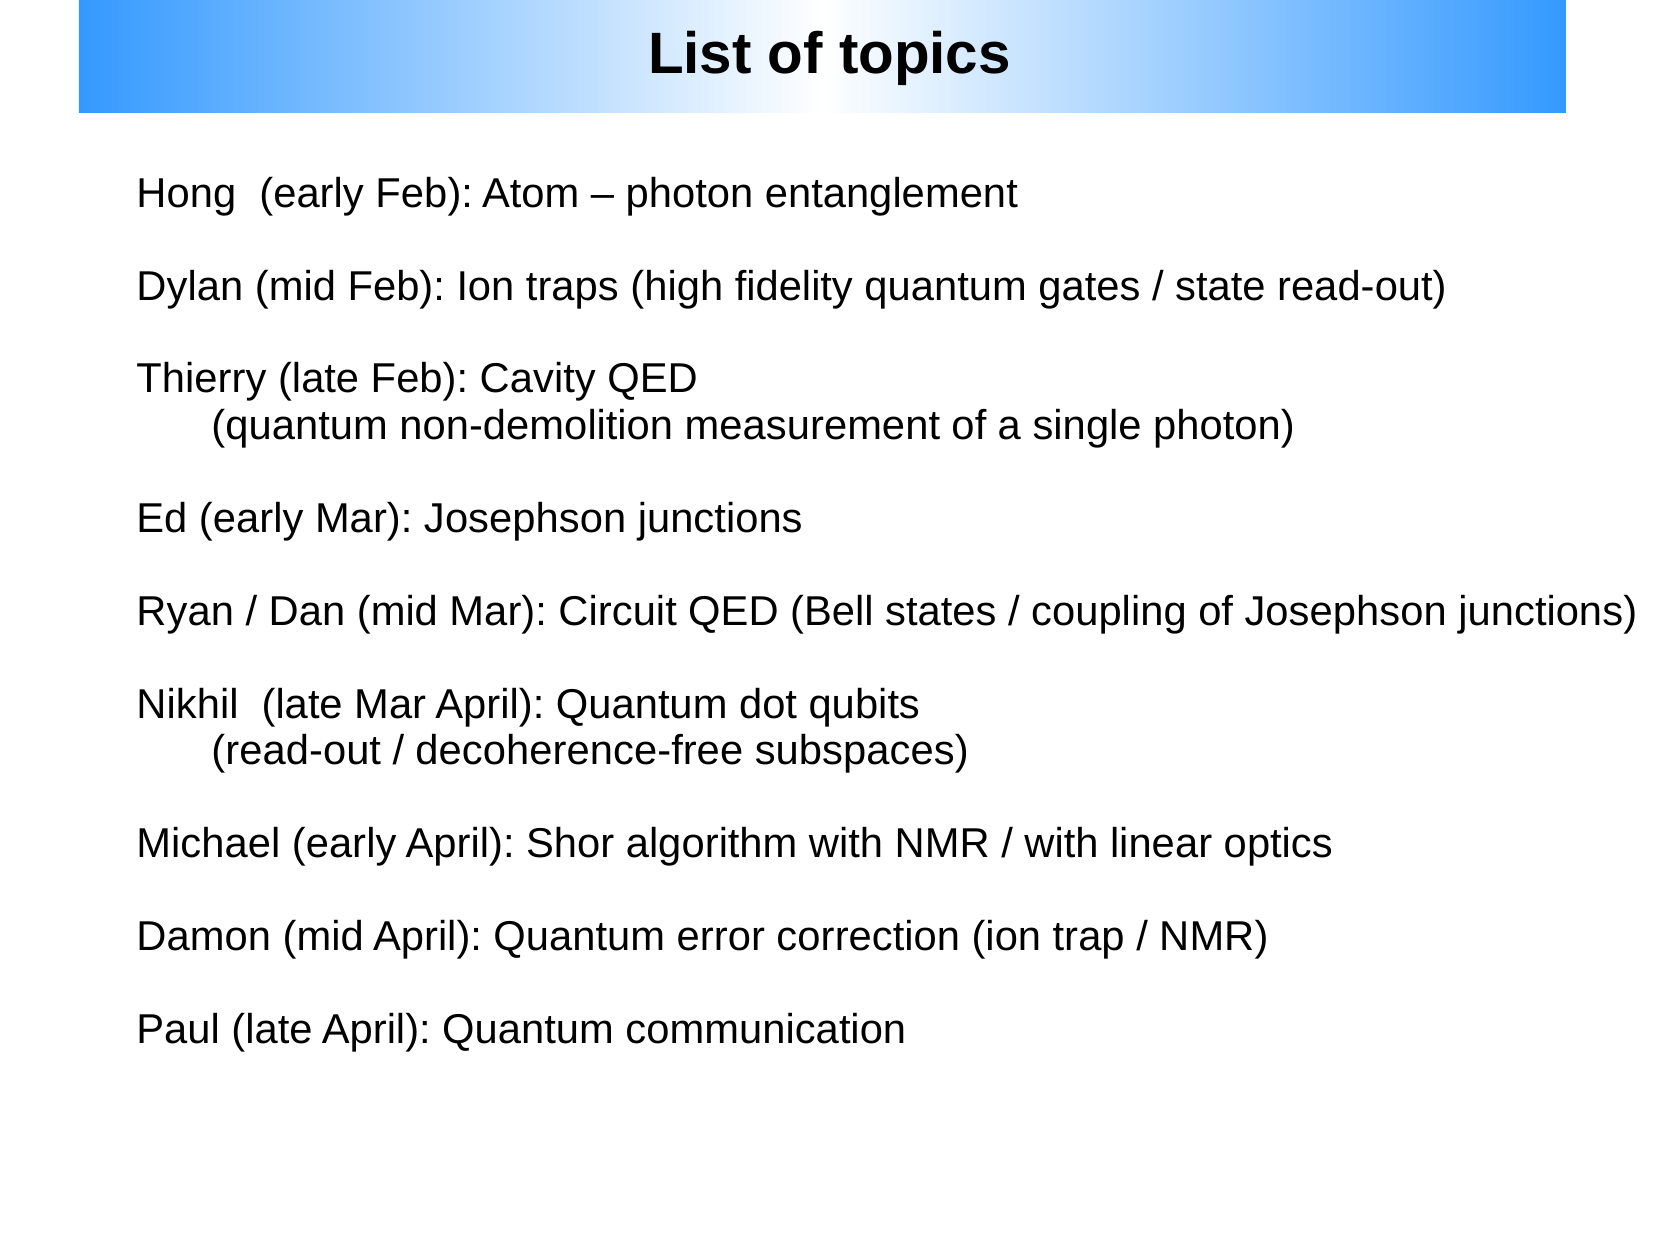

List of topics
Hong (early Feb): Atom – photon entanglement
Dylan (mid Feb): Ion traps (high fidelity quantum gates / state read-out)
Thierry (late Feb): Cavity QED
	(quantum non-demolition measurement of a single photon)
Ed (early Mar): Josephson junctions
Ryan / Dan (mid Mar): Circuit QED (Bell states / coupling of Josephson junctions)
Nikhil (late Mar April): Quantum dot qubits
	(read-out / decoherence-free subspaces)
Michael (early April): Shor algorithm with NMR / with linear optics
Damon (mid April): Quantum error correction (ion trap / NMR)
Paul (late April): Quantum communication